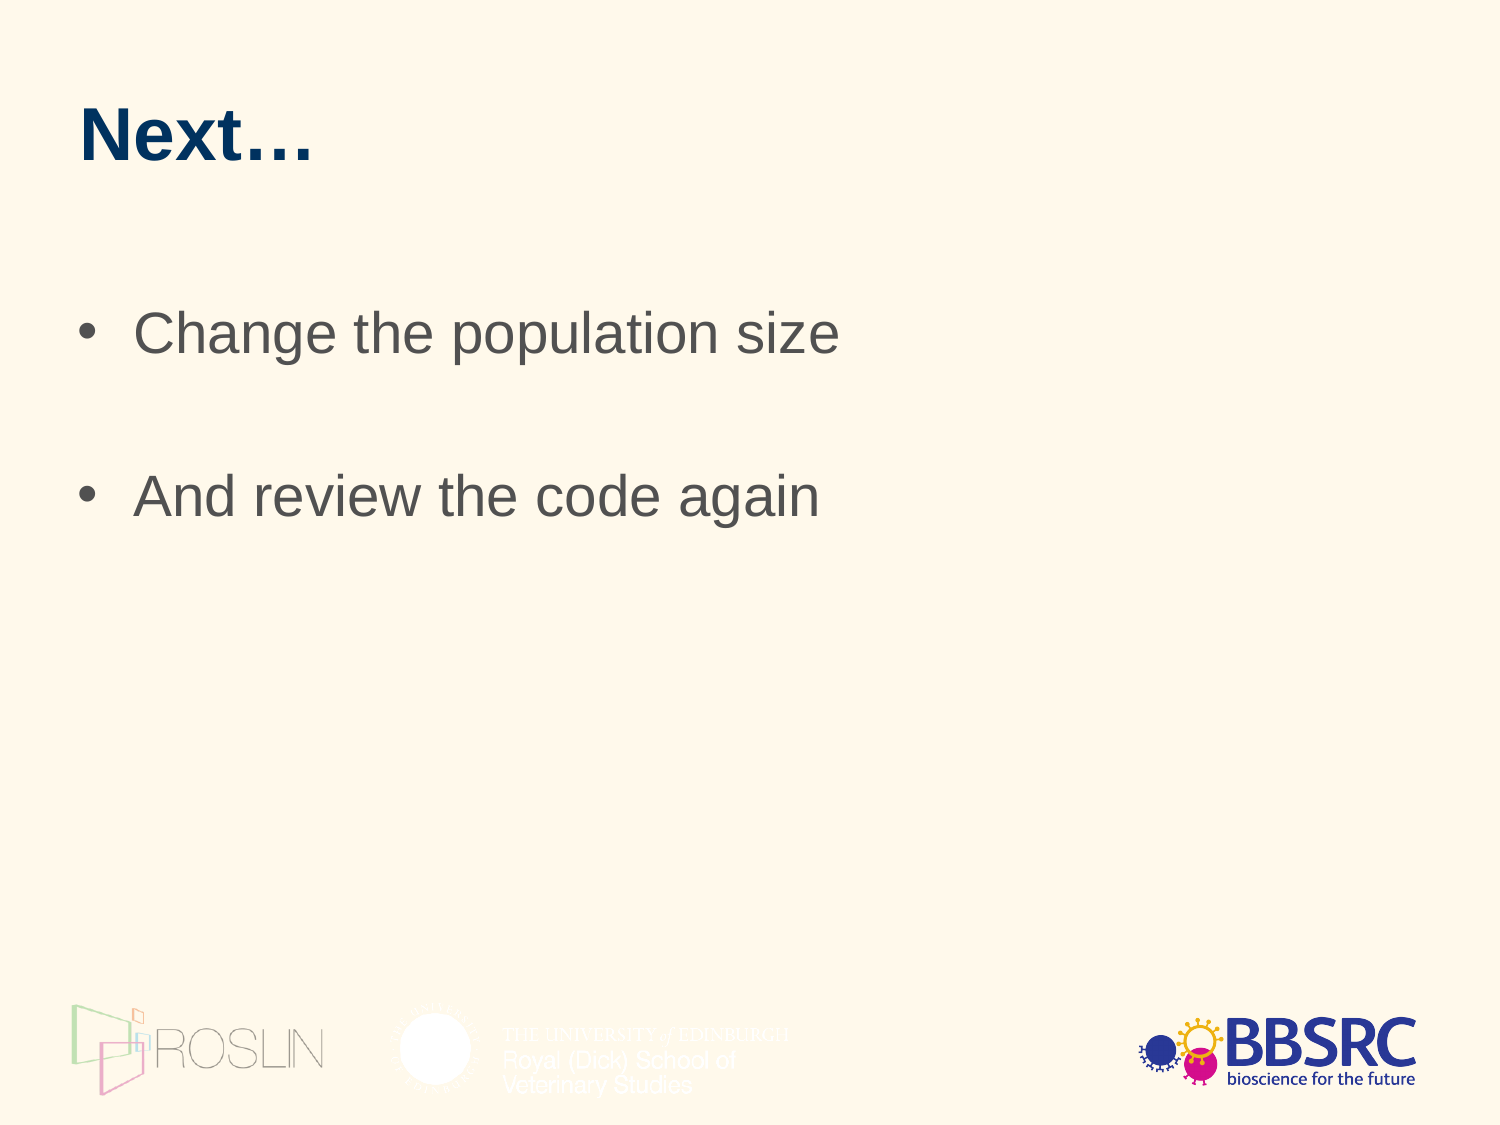

# Next…
Change the population size
And review the code again